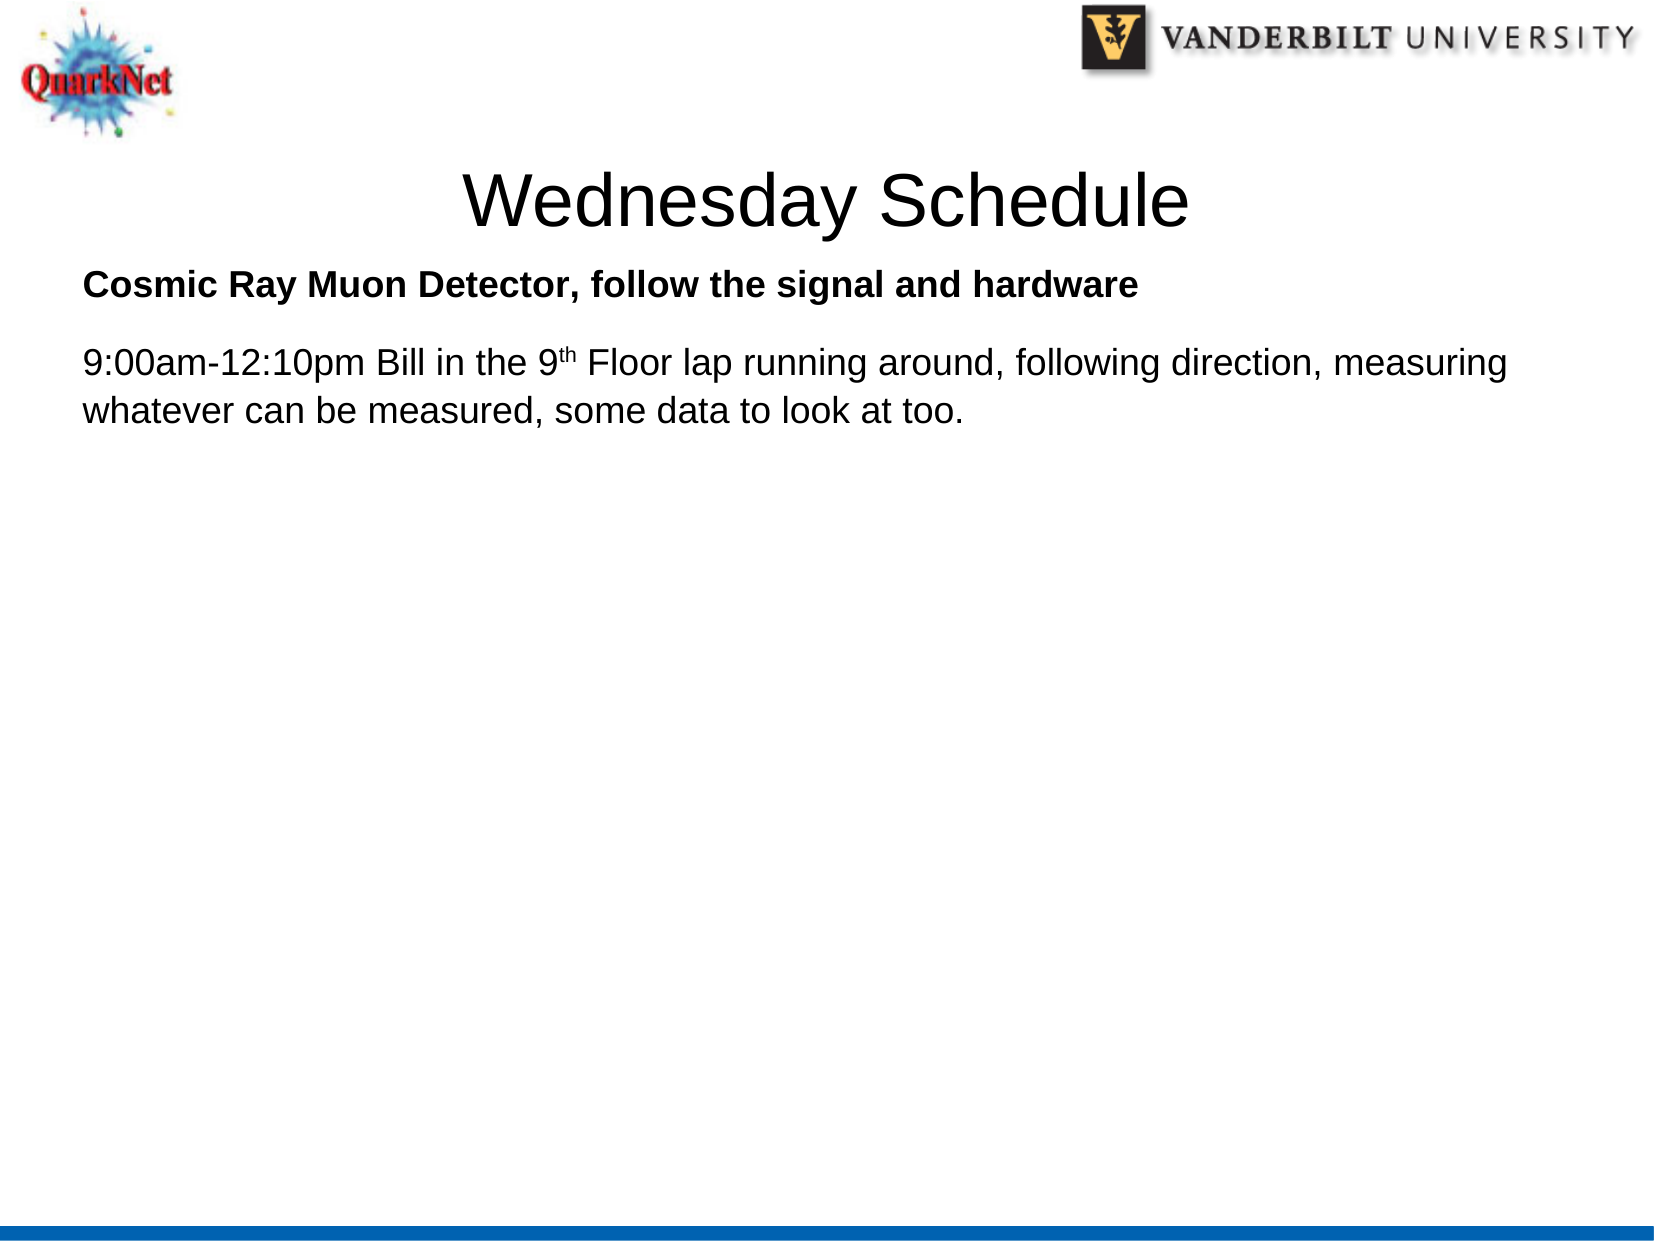

# Wednesday Schedule
Cosmic Ray Muon Detector, follow the signal and hardware
9:00am-12:10pm Bill in the 9th Floor lap running around, following direction, measuring whatever can be measured, some data to look at too.